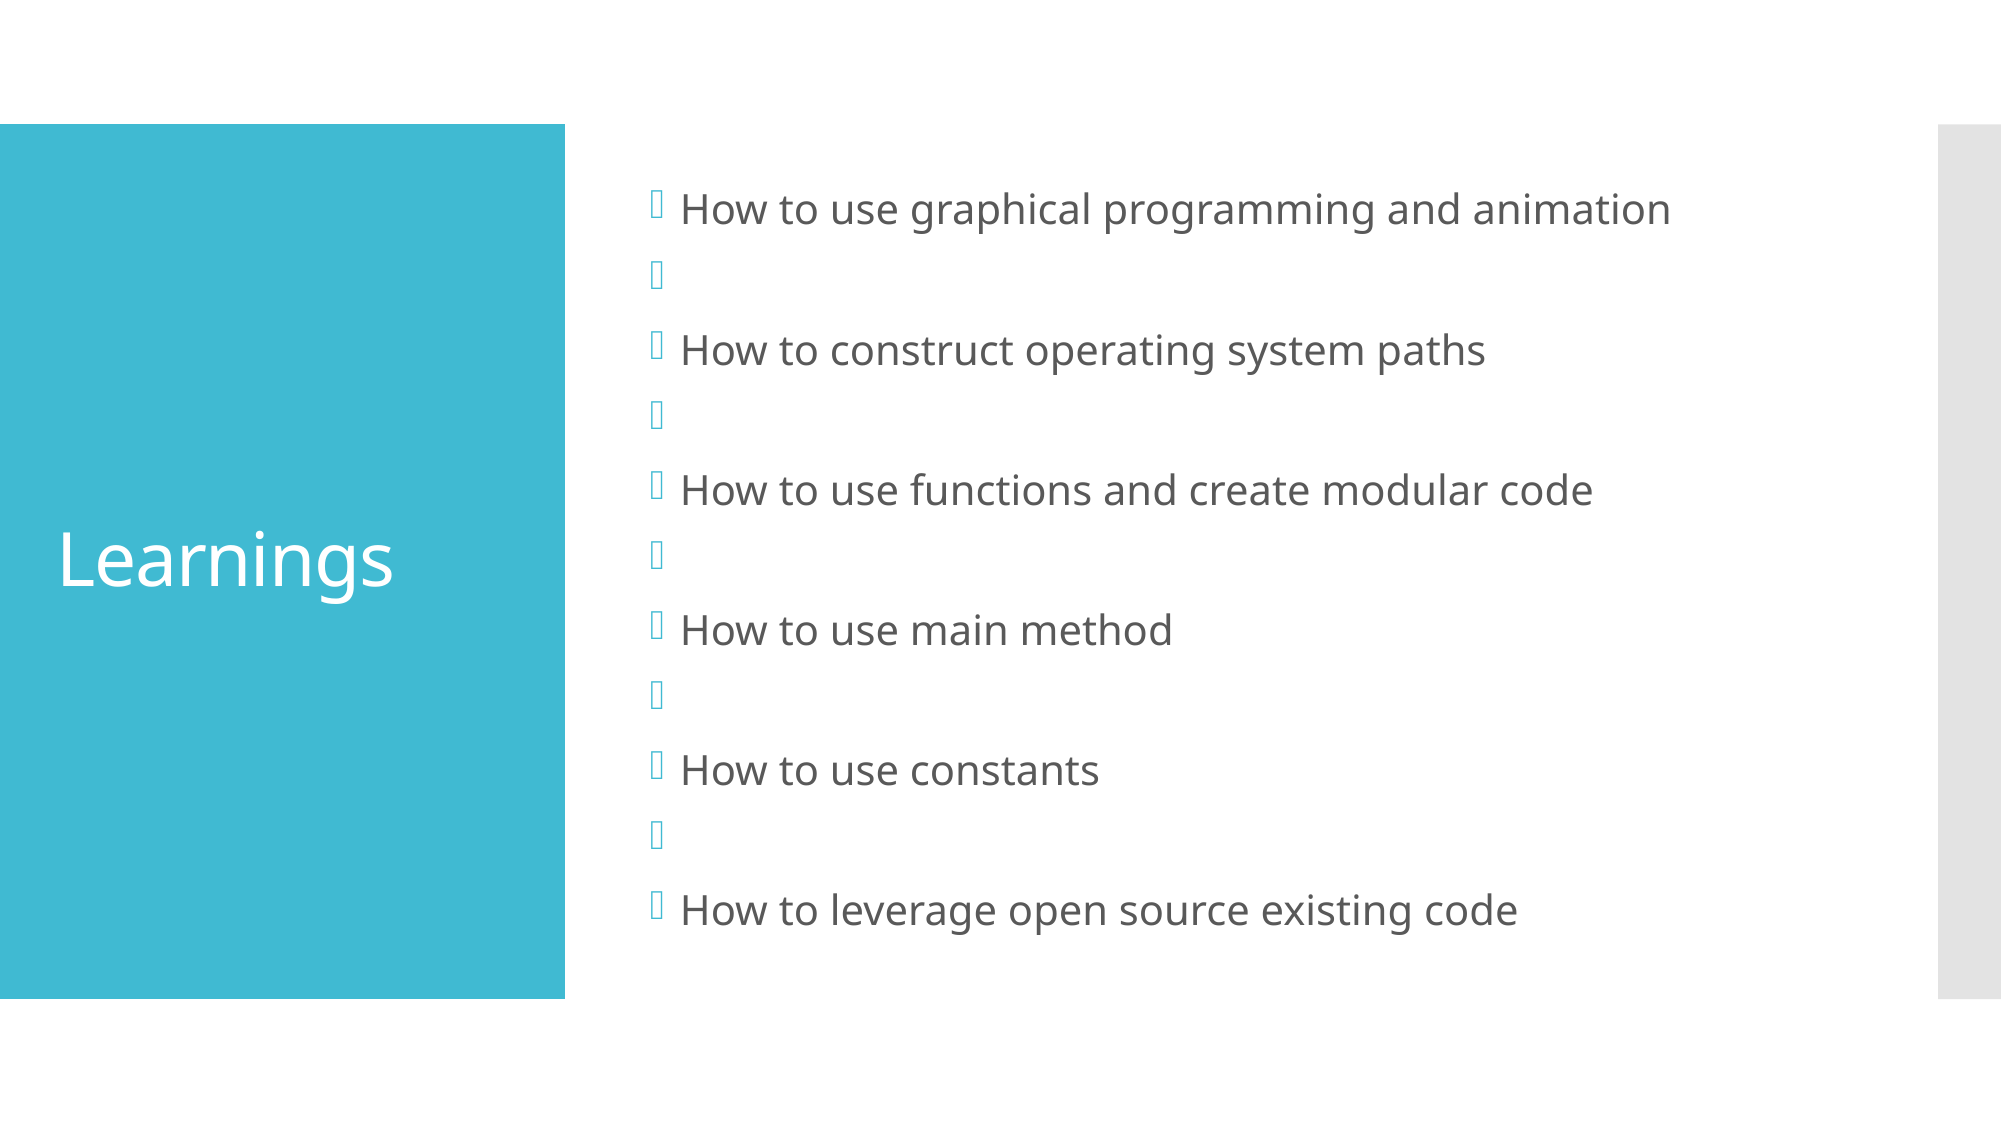

How to use graphical programming and animation
How to construct operating system paths
How to use functions and create modular code
How to use main method
How to use constants
How to leverage open source existing code
# Learnings